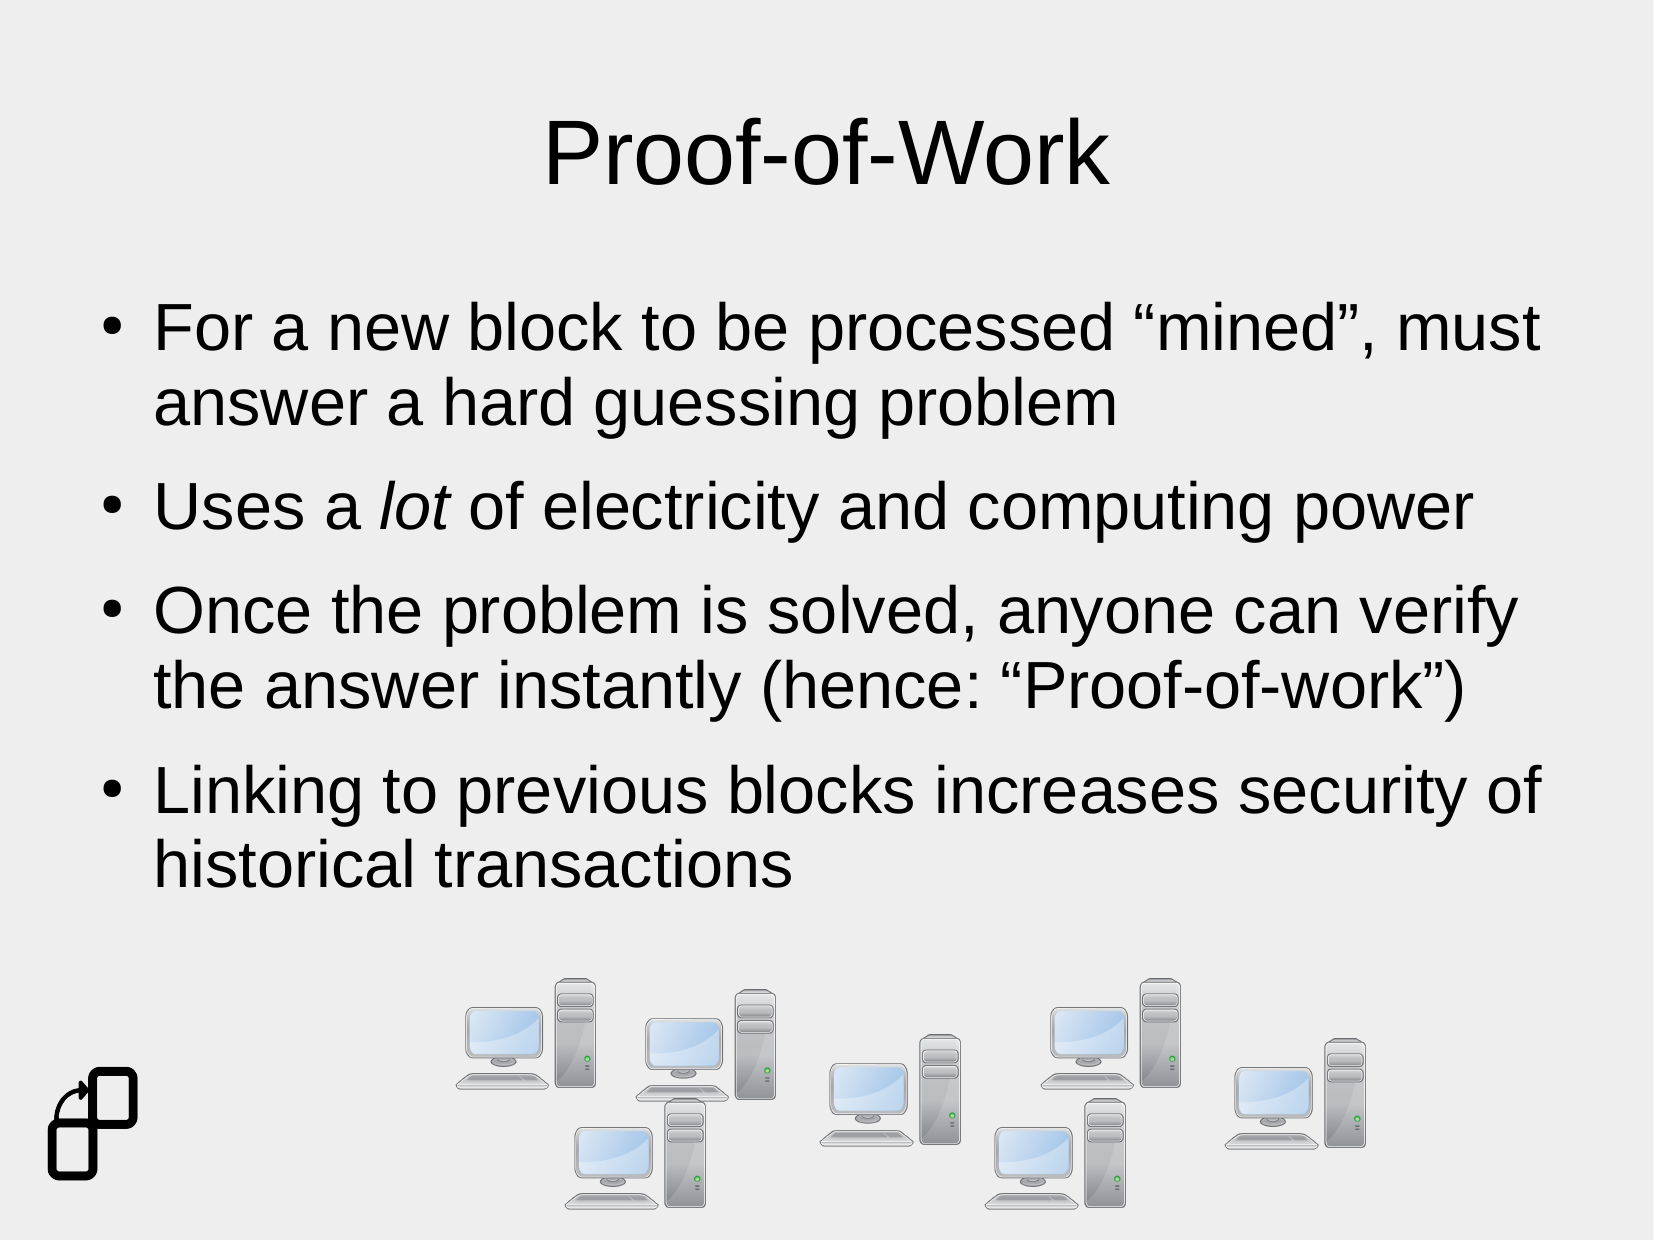

# Proof-of-Work
For a new block to be processed “mined”, must answer a hard guessing problem
Uses a lot of electricity and computing power
Once the problem is solved, anyone can verify the answer instantly (hence: “Proof-of-work”)
Linking to previous blocks increases security of historical transactions